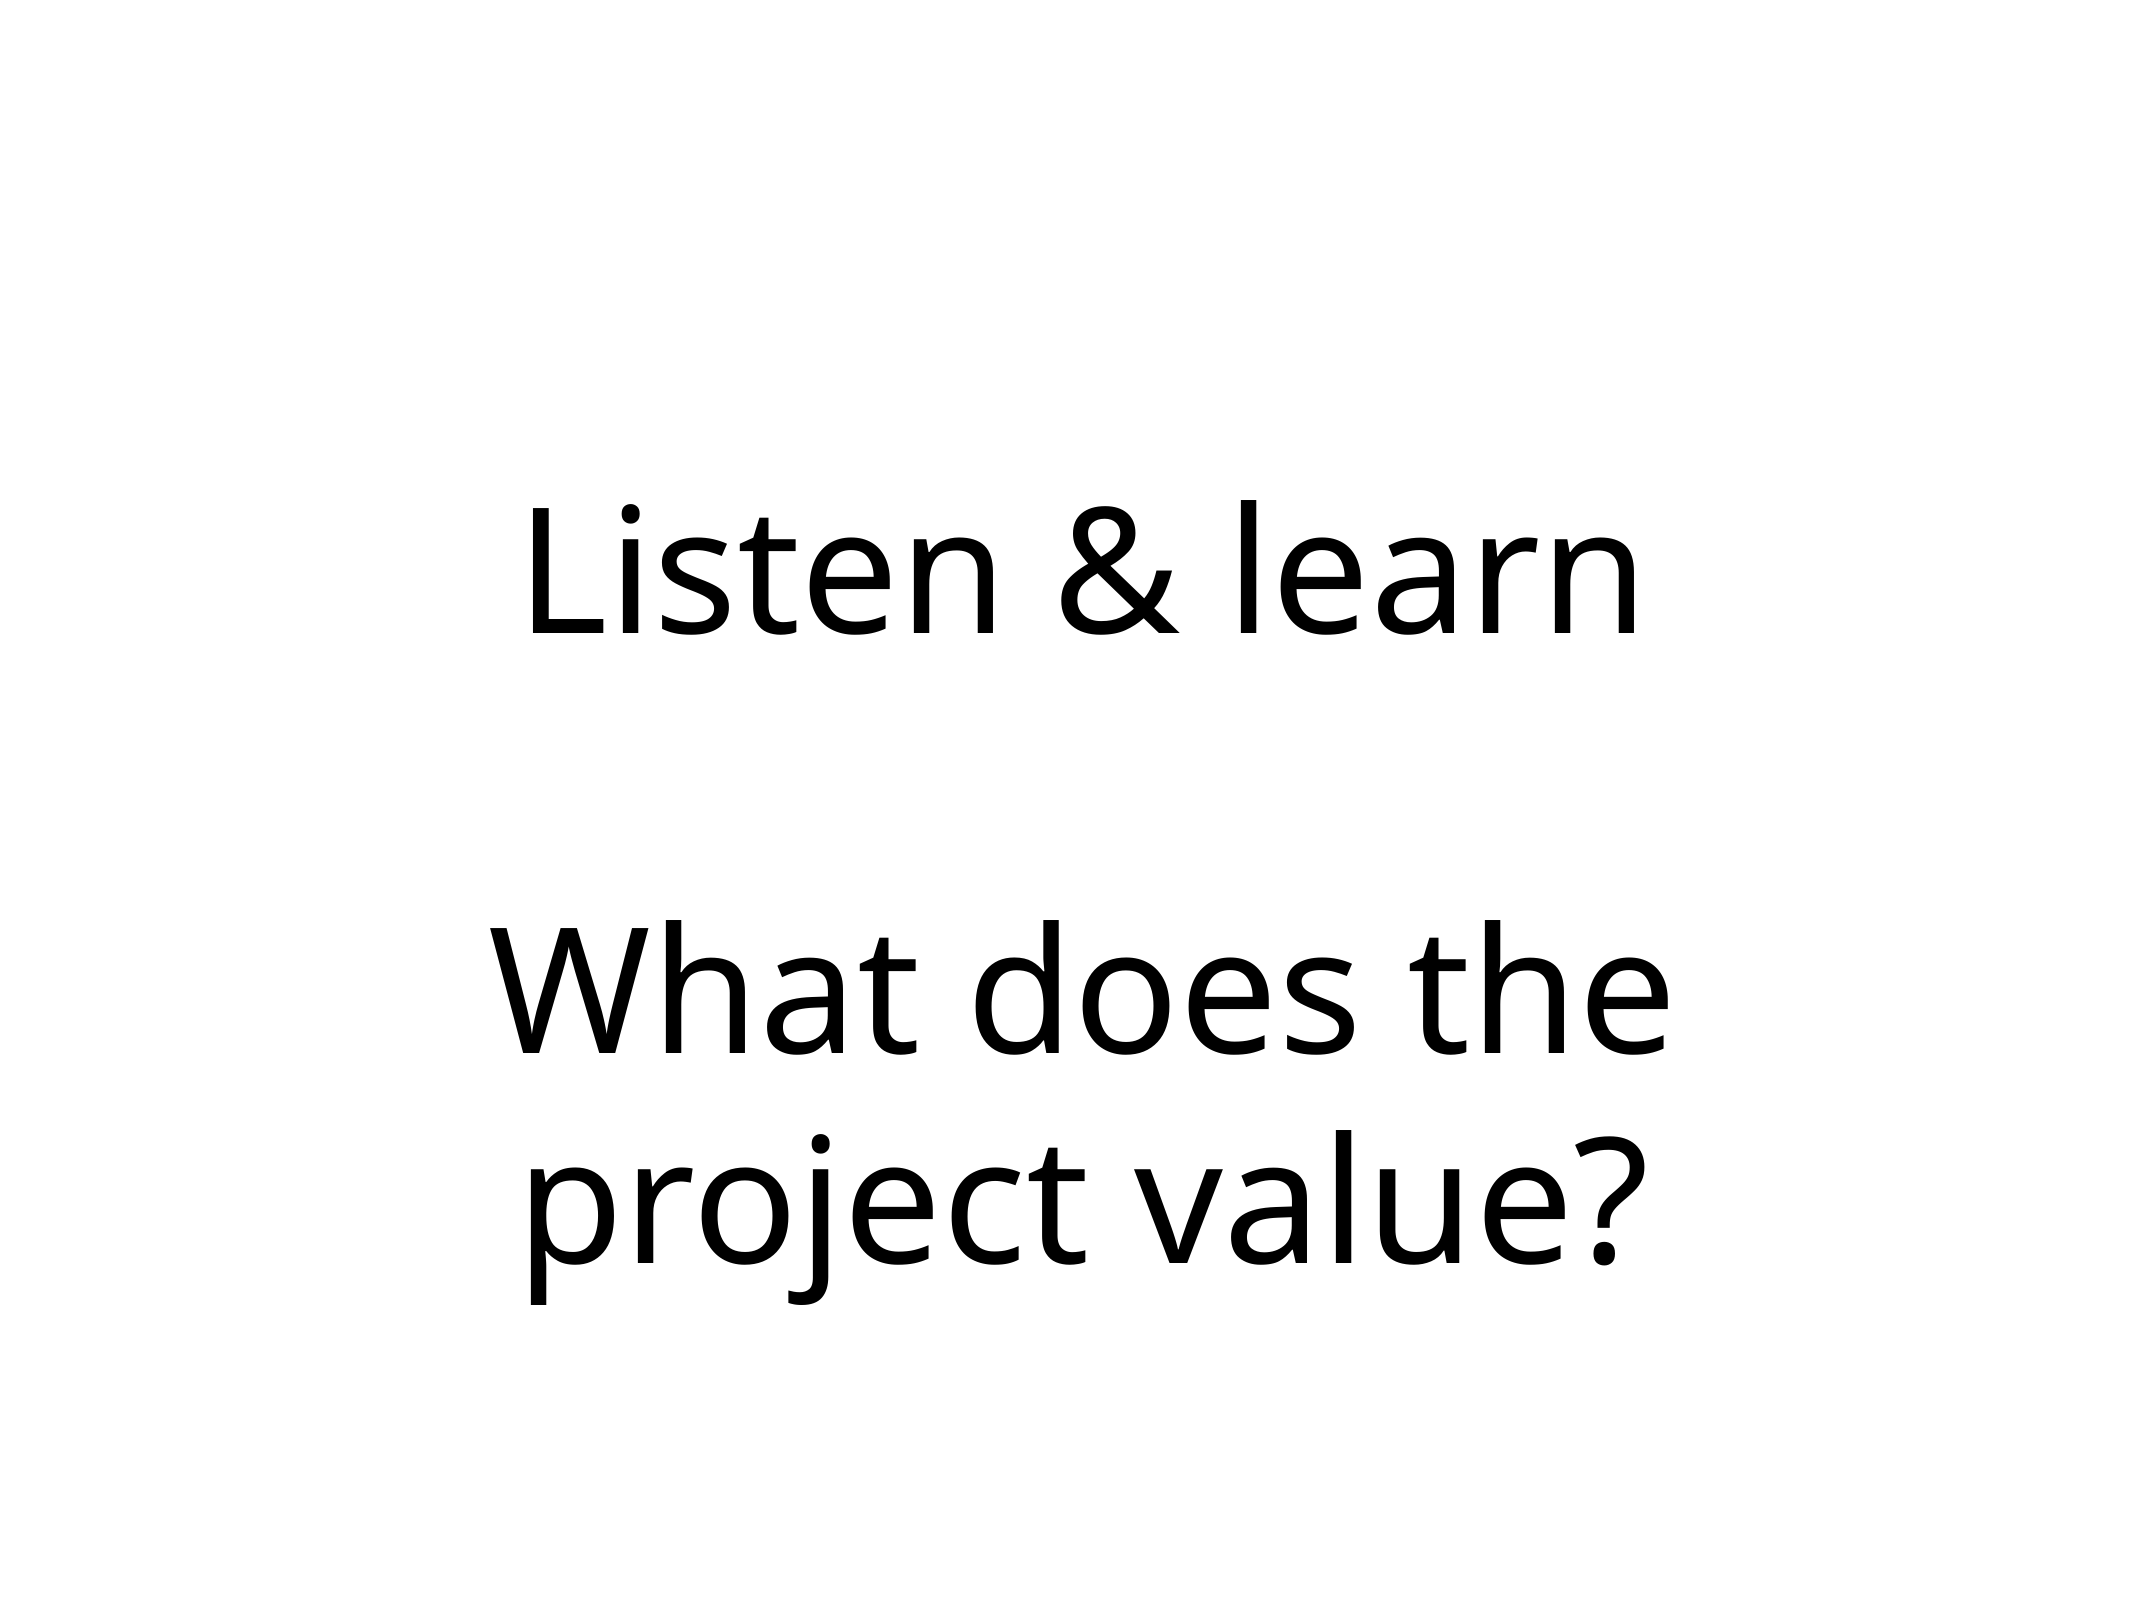

# Listen & learn What does the project value?